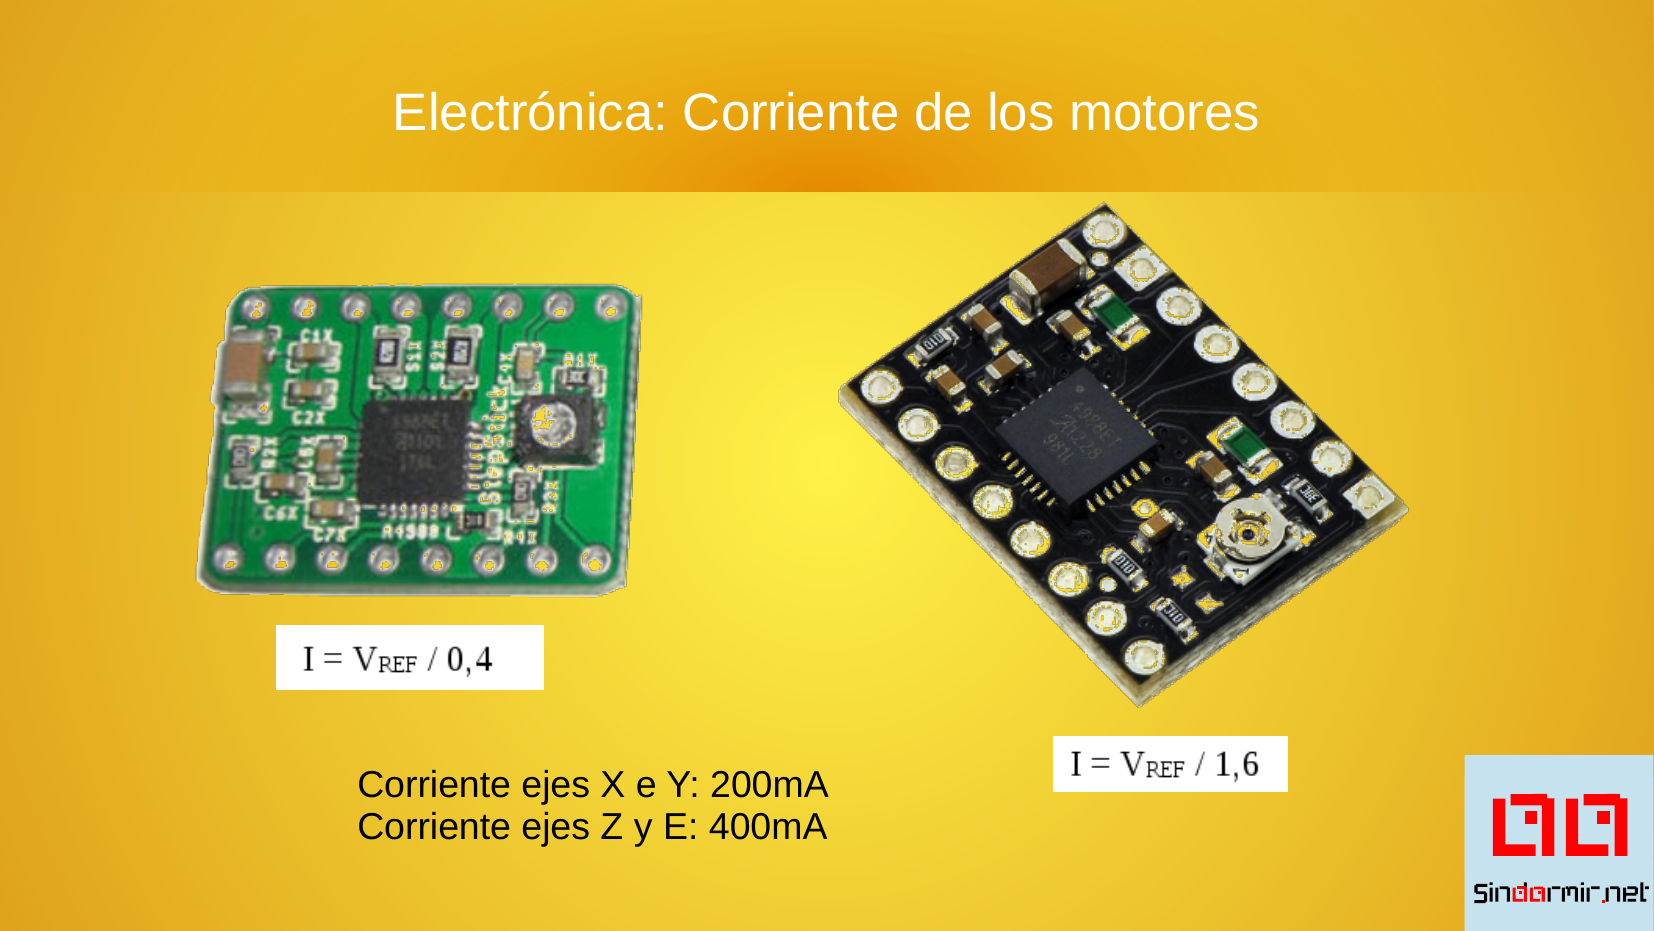

# Electrónica: Corriente de los motores
Corriente ejes X e Y: 200mA
Corriente ejes Z y E: 400mA